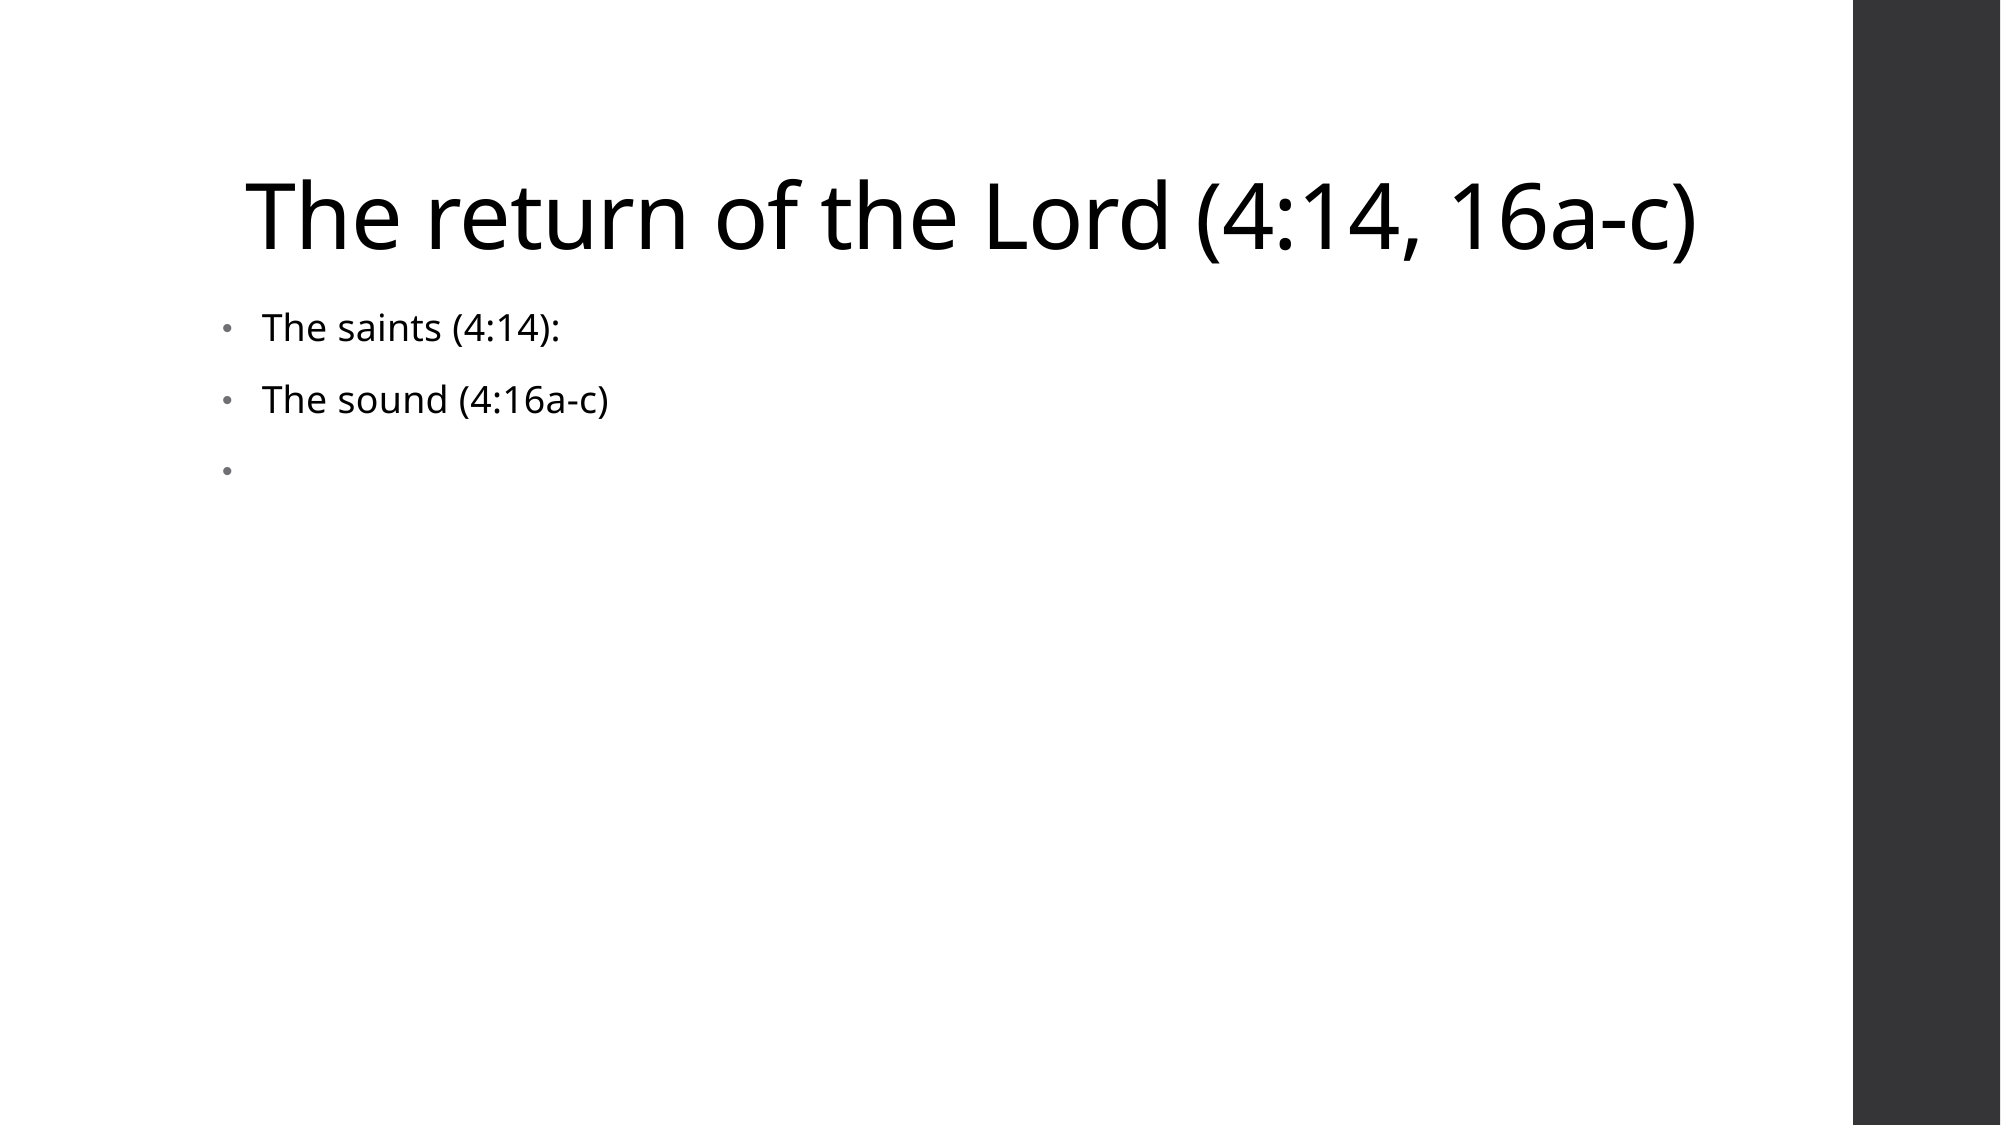

# The return of the Lord (4:14, 16a-c)
 The saints (4:14):
 The sound (4:16a-c)